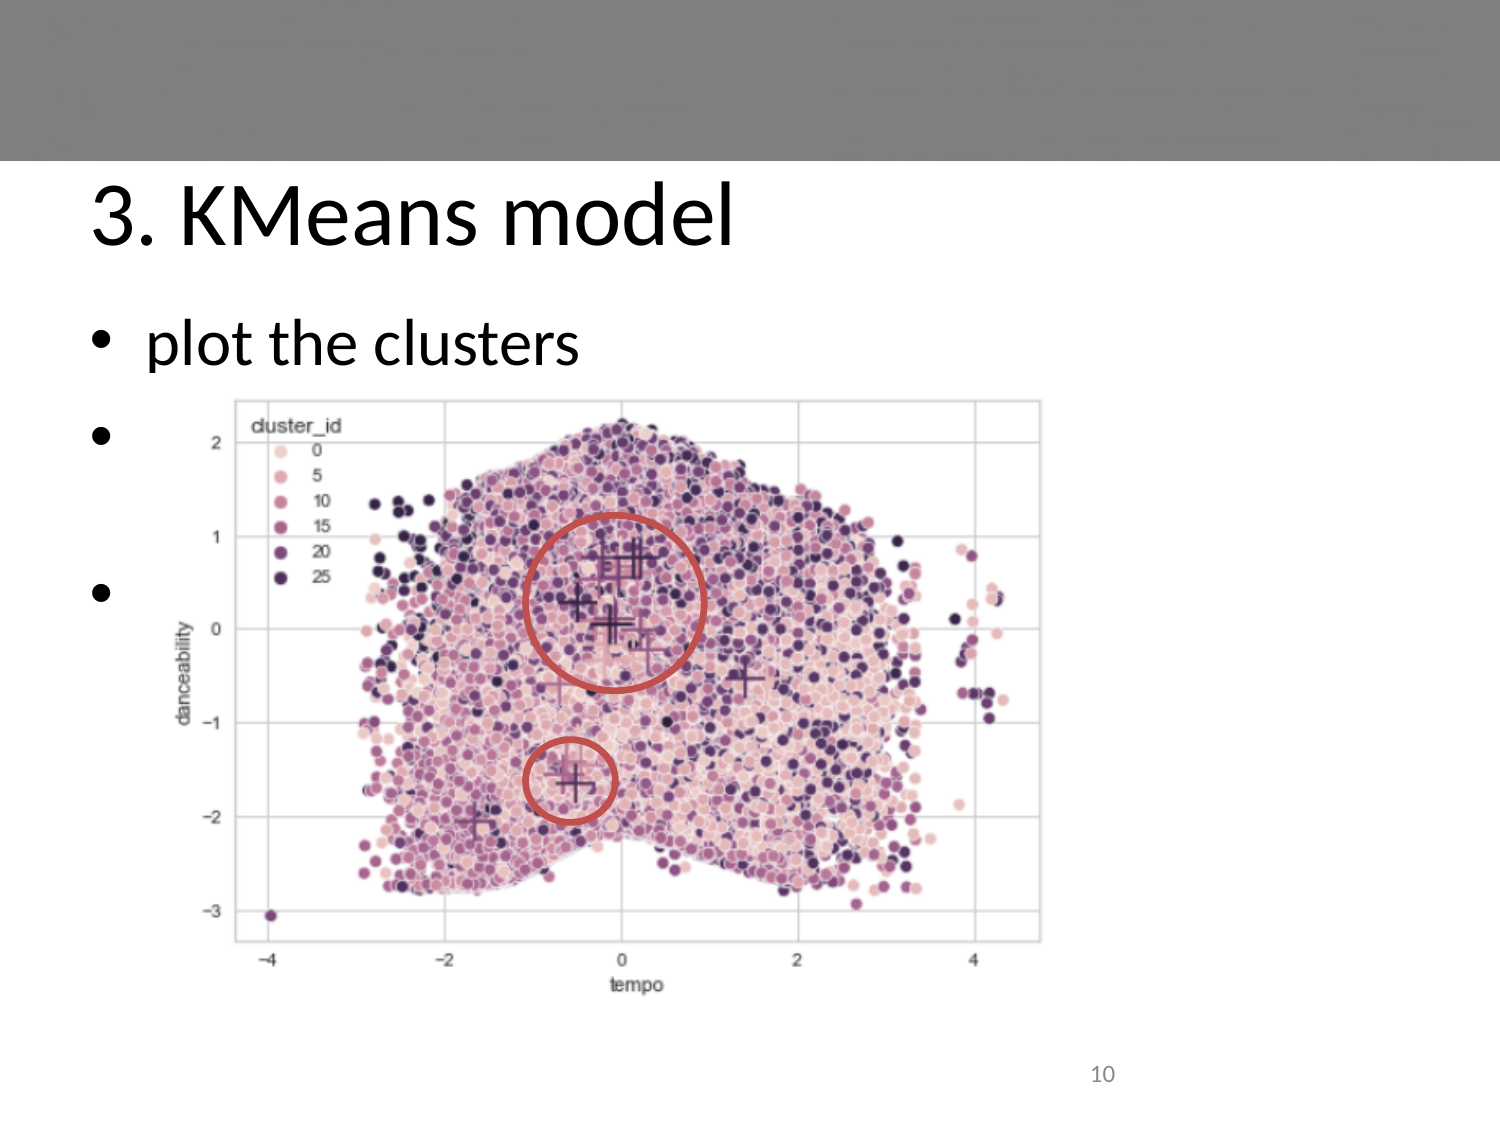

# 3. KMeans model
plot the clusters